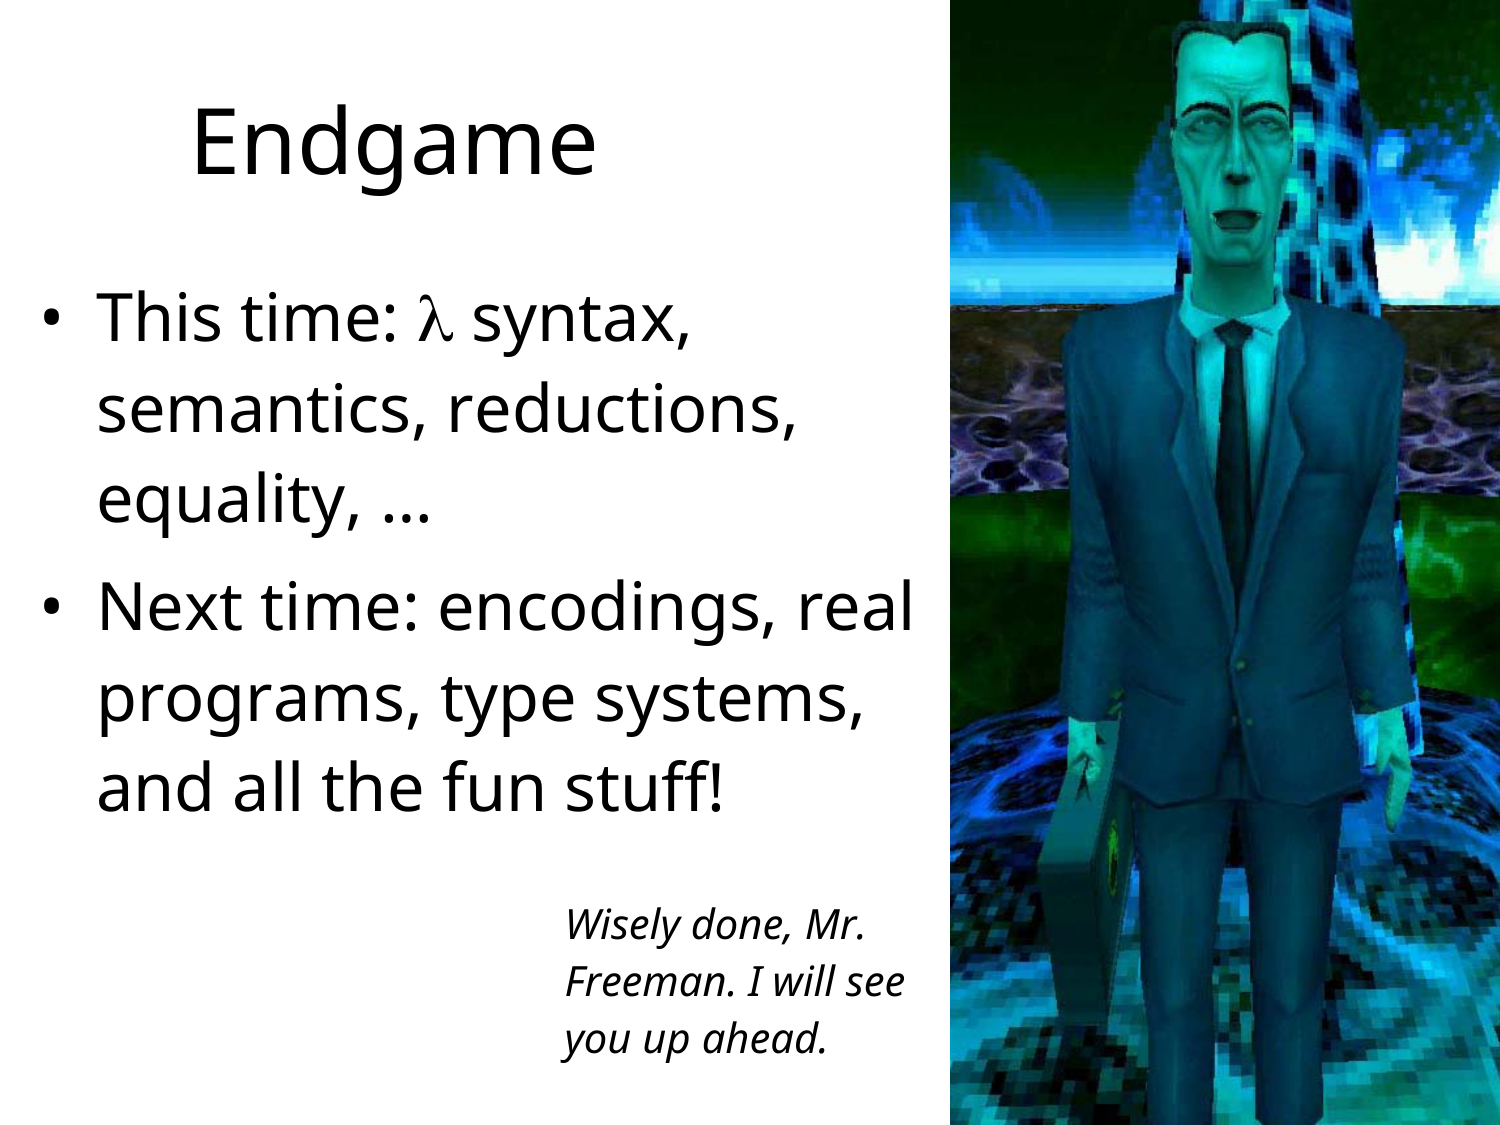

# Endgame
This time:  syntax, semantics, reductions, equality, …
Next time: encodings, real programs, type systems, and all the fun stuff!
Wisely done, Mr. Freeman. I will see you up ahead.
42